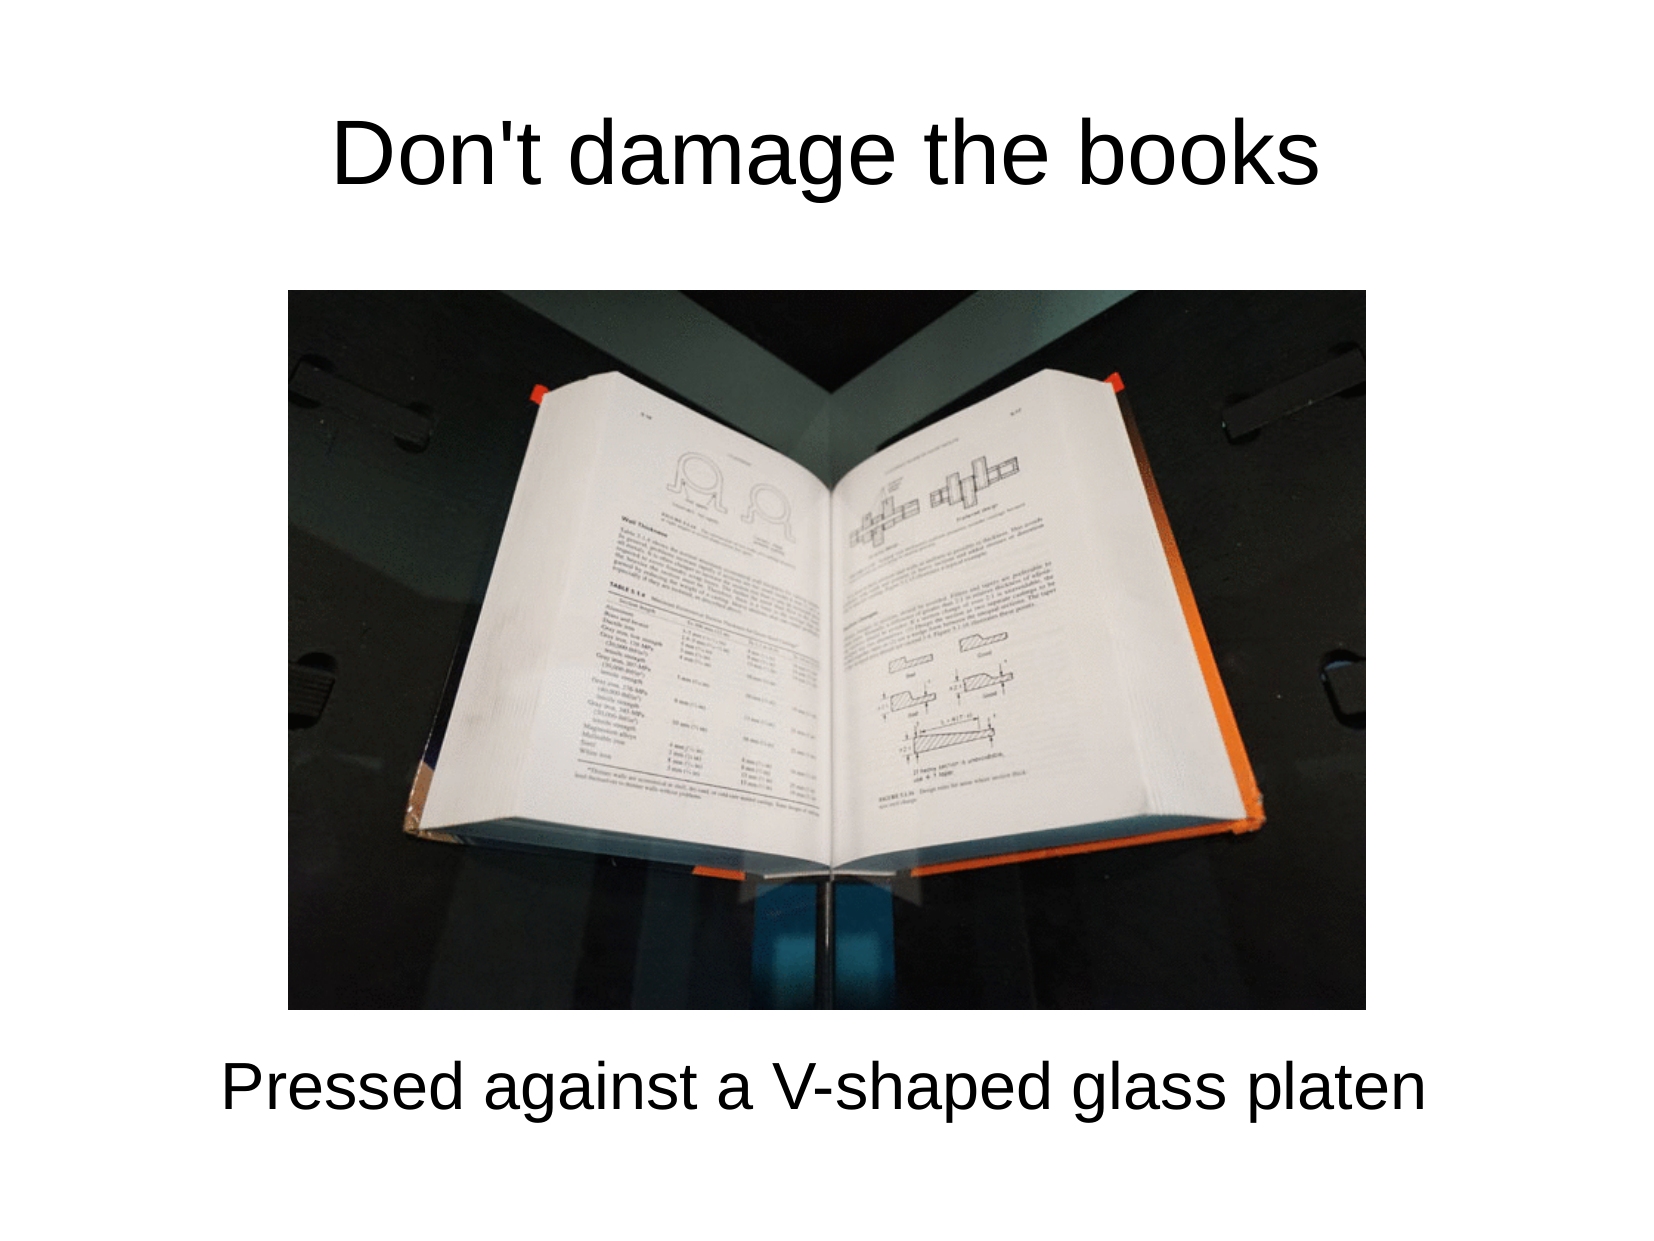

# Don't damage the books
Pressed against a V-shaped glass platen